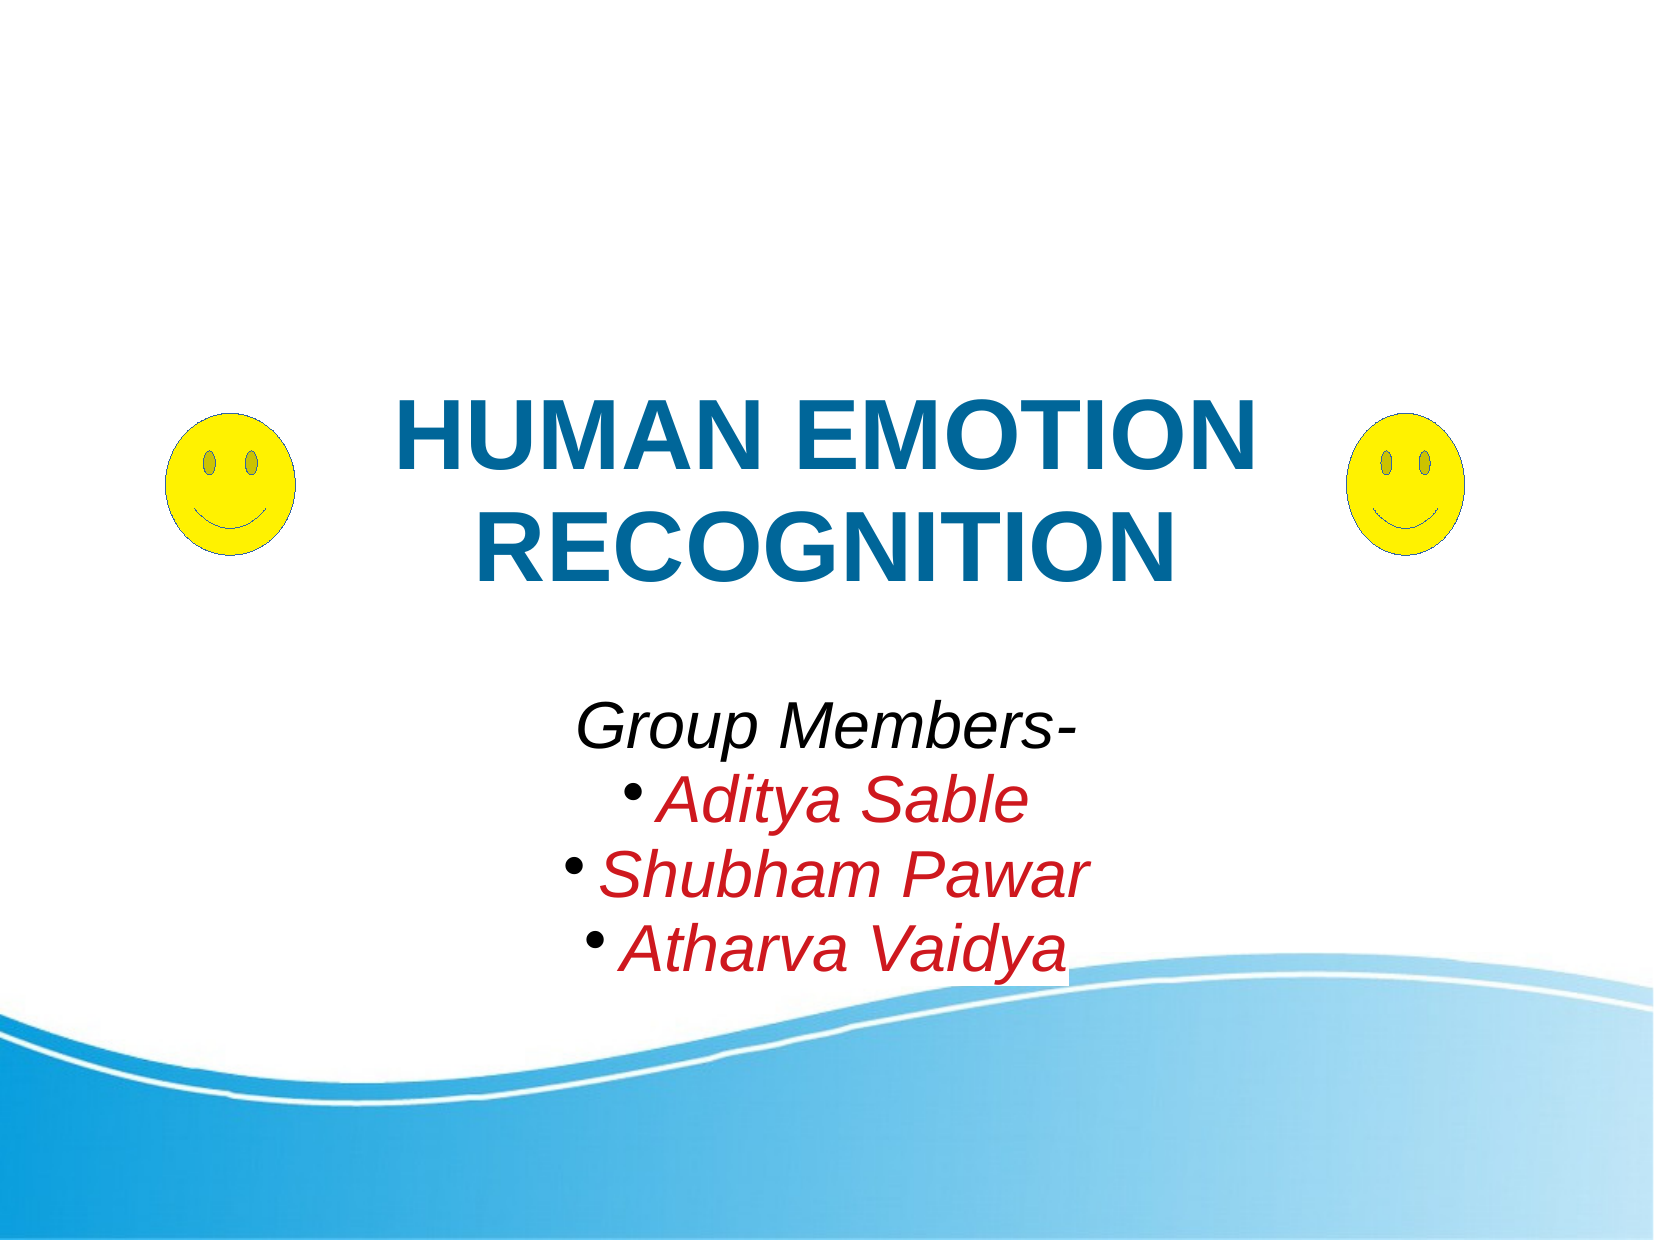

# HUMAN EMOTION RECOGNITION
Group Members-
Aditya Sable
Shubham Pawar
Atharva Vaidya